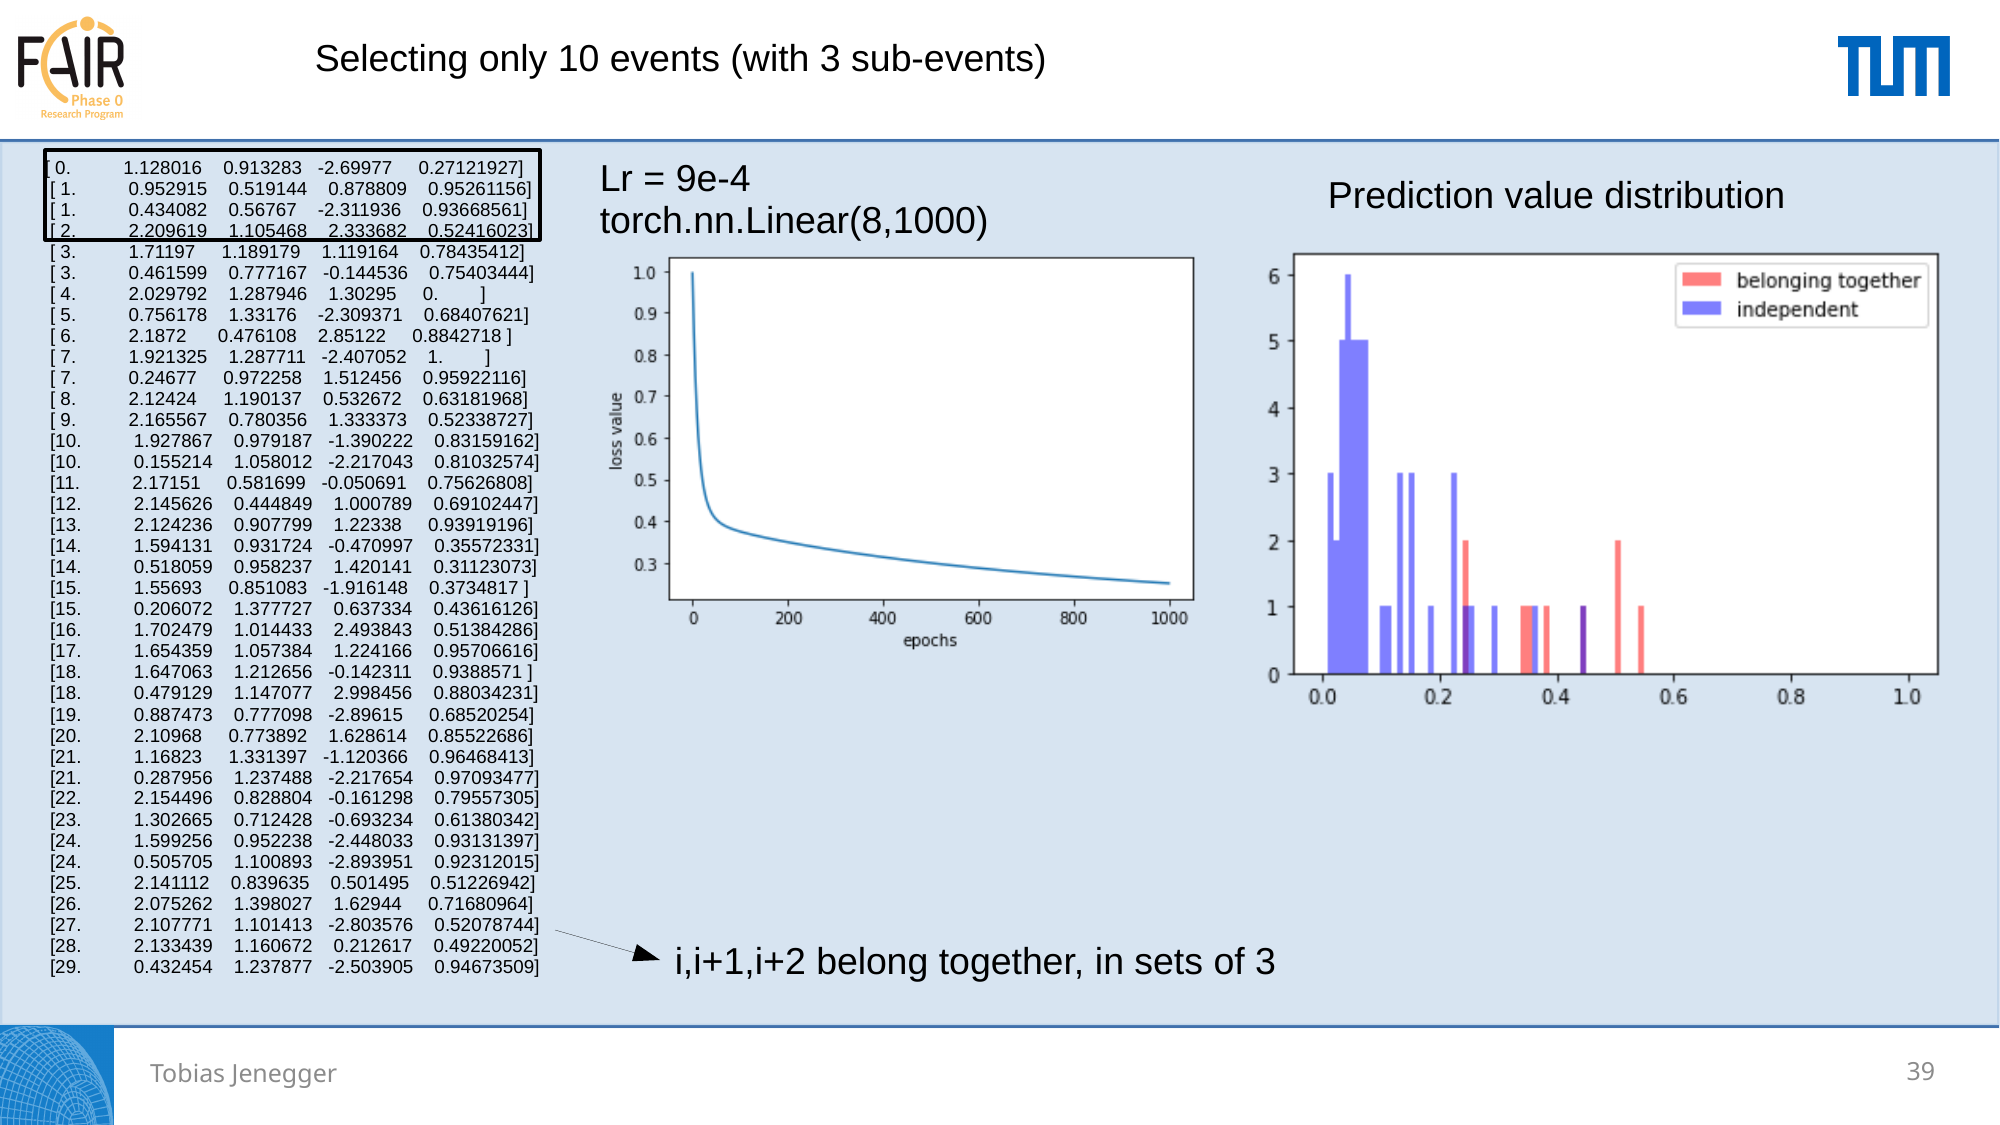

Selecting only 10 events (with 3 sub-events)
[ 0. 1.128016 0.913283 -2.69977 0.27121927]
 [ 1. 0.952915 0.519144 0.878809 0.95261156]
 [ 1. 0.434082 0.56767 -2.311936 0.93668561]
 [ 2. 2.209619 1.105468 2.333682 0.52416023]
 [ 3. 1.71197 1.189179 1.119164 0.78435412]
 [ 3. 0.461599 0.777167 -0.144536 0.75403444]
 [ 4. 2.029792 1.287946 1.30295 0. ]
 [ 5. 0.756178 1.33176 -2.309371 0.68407621]
 [ 6. 2.1872 0.476108 2.85122 0.8842718 ]
 [ 7. 1.921325 1.287711 -2.407052 1. ]
 [ 7. 0.24677 0.972258 1.512456 0.95922116]
 [ 8. 2.12424 1.190137 0.532672 0.63181968]
 [ 9. 2.165567 0.780356 1.333373 0.52338727]
 [10. 1.927867 0.979187 -1.390222 0.83159162]
 [10. 0.155214 1.058012 -2.217043 0.81032574]
 [11. 2.17151 0.581699 -0.050691 0.75626808]
 [12. 2.145626 0.444849 1.000789 0.69102447]
 [13. 2.124236 0.907799 1.22338 0.93919196]
 [14. 1.594131 0.931724 -0.470997 0.35572331]
 [14. 0.518059 0.958237 1.420141 0.31123073]
 [15. 1.55693 0.851083 -1.916148 0.3734817 ]
 [15. 0.206072 1.377727 0.637334 0.43616126]
 [16. 1.702479 1.014433 2.493843 0.51384286]
 [17. 1.654359 1.057384 1.224166 0.95706616]
 [18. 1.647063 1.212656 -0.142311 0.9388571 ]
 [18. 0.479129 1.147077 2.998456 0.88034231]
 [19. 0.887473 0.777098 -2.89615 0.68520254]
 [20. 2.10968 0.773892 1.628614 0.85522686]
 [21. 1.16823 1.331397 -1.120366 0.96468413]
 [21. 0.287956 1.237488 -2.217654 0.97093477]
 [22. 2.154496 0.828804 -0.161298 0.79557305]
 [23. 1.302665 0.712428 -0.693234 0.61380342]
 [24. 1.599256 0.952238 -2.448033 0.93131397]
 [24. 0.505705 1.100893 -2.893951 0.92312015]
 [25. 2.141112 0.839635 0.501495 0.51226942]
 [26. 2.075262 1.398027 1.62944 0.71680964]
 [27. 2.107771 1.101413 -2.803576 0.52078744]
 [28. 2.133439 1.160672 0.212617 0.49220052]
 [29. 0.432454 1.237877 -2.503905 0.94673509]
Lr = 9e-4
torch.nn.Linear(8,1000)
Prediction value distribution
i,i+1,i+2 belong together, in sets of 3
39